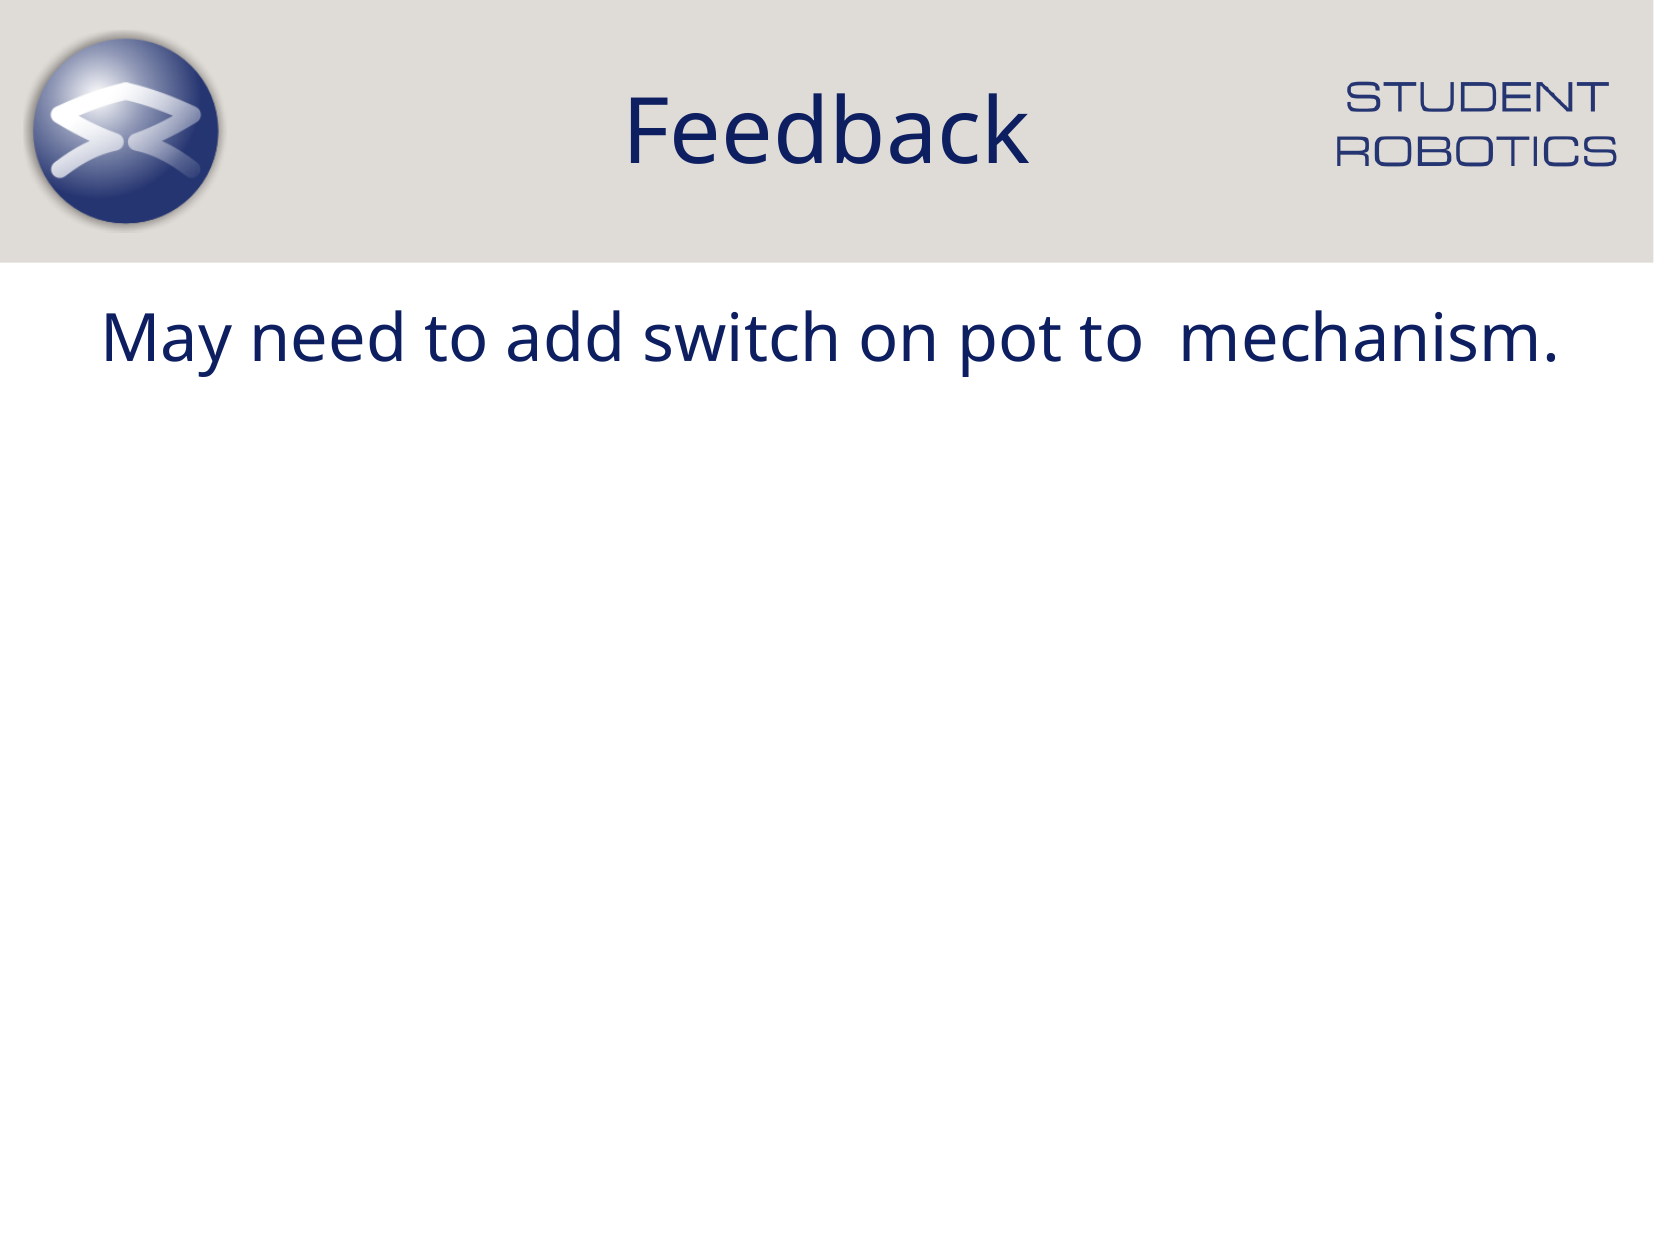

# Feedback
May need to add switch on pot to mechanism.